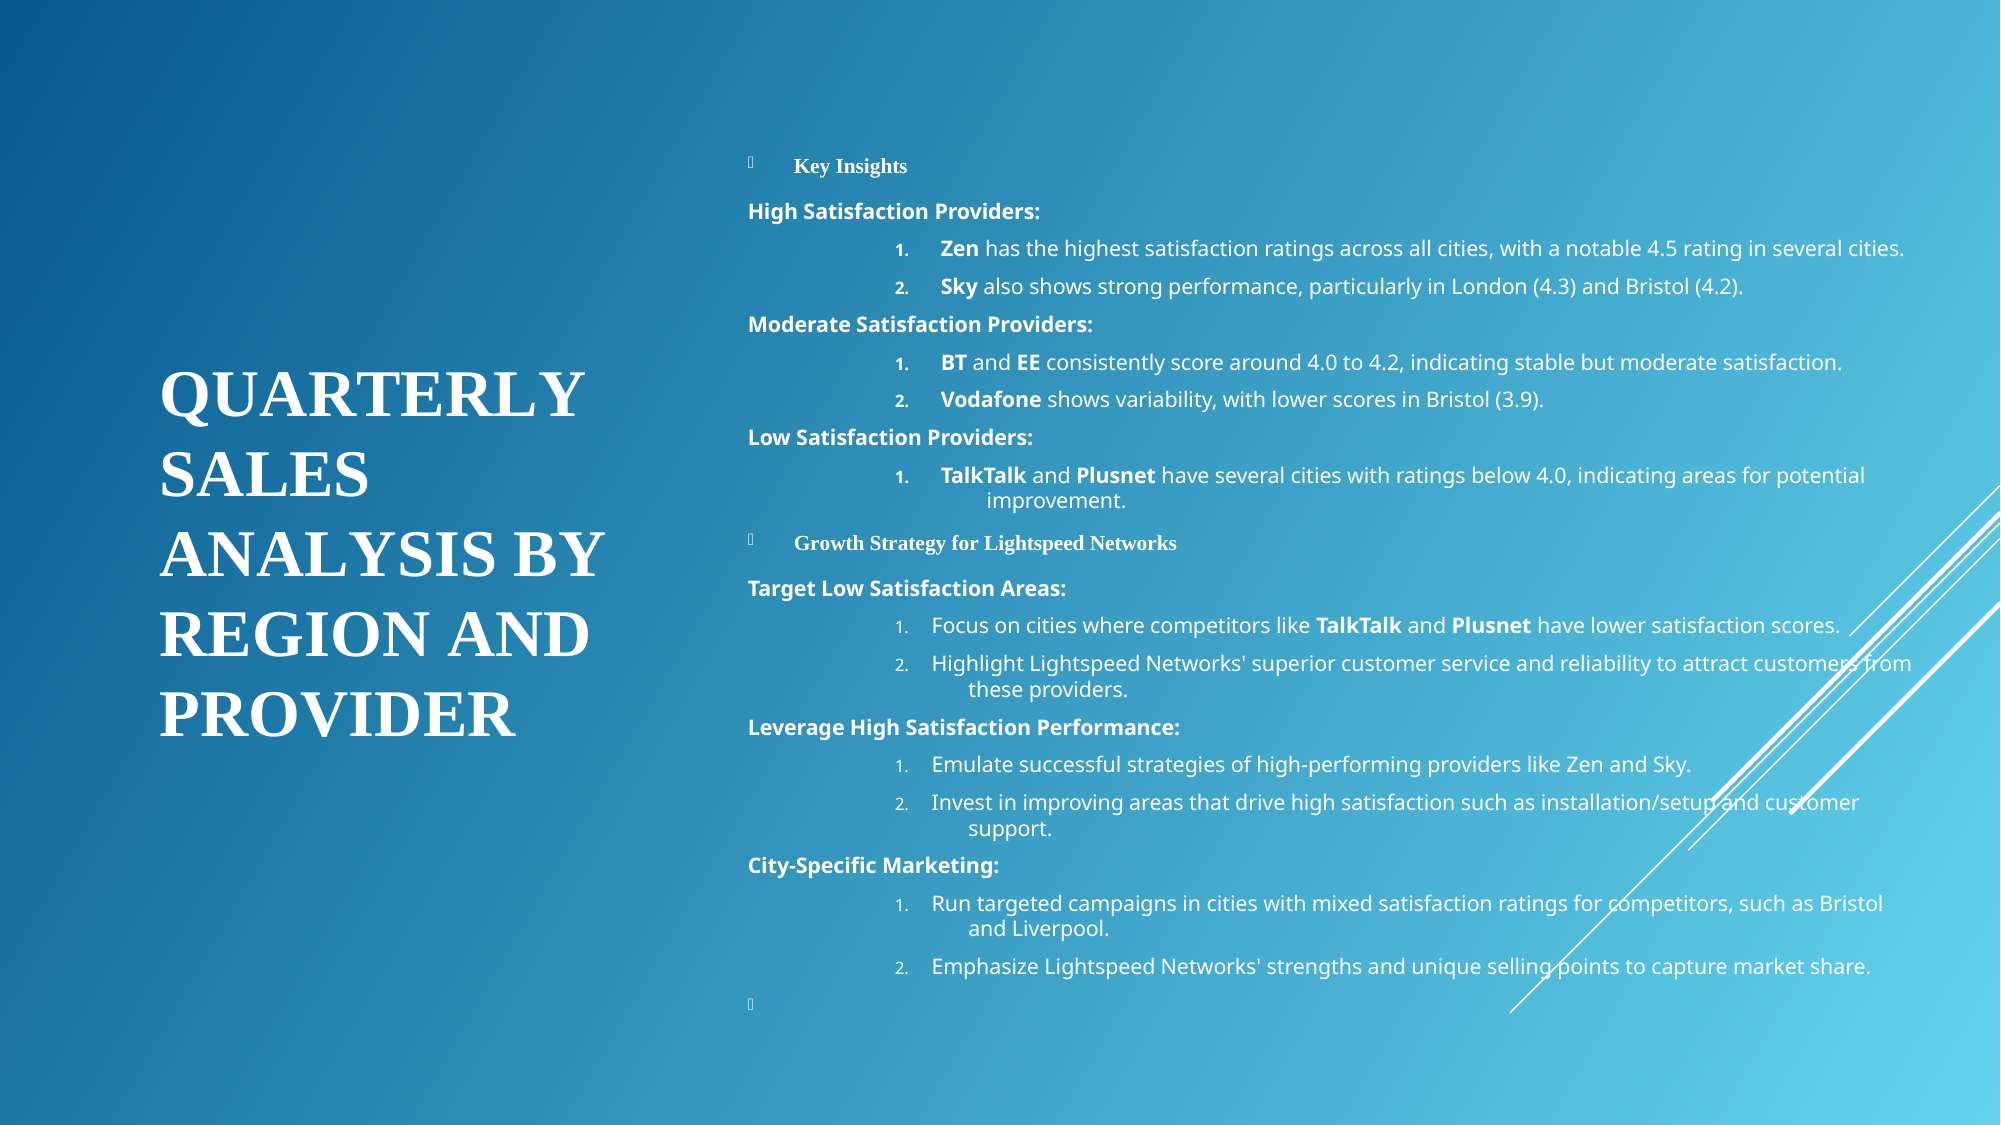

Key Insights
High Satisfaction Providers:
Zen has the highest satisfaction ratings across all cities, with a notable 4.5 rating in several cities.
Sky also shows strong performance, particularly in London (4.3) and Bristol (4.2).
Moderate Satisfaction Providers:
BT and EE consistently score around 4.0 to 4.2, indicating stable but moderate satisfaction.
Vodafone shows variability, with lower scores in Bristol (3.9).
Low Satisfaction Providers:
TalkTalk and Plusnet have several cities with ratings below 4.0, indicating areas for potential improvement.
Growth Strategy for Lightspeed Networks
Target Low Satisfaction Areas:
Focus on cities where competitors like TalkTalk and Plusnet have lower satisfaction scores.
Highlight Lightspeed Networks' superior customer service and reliability to attract customers from these providers.
Leverage High Satisfaction Performance:
Emulate successful strategies of high-performing providers like Zen and Sky.
Invest in improving areas that drive high satisfaction such as installation/setup and customer support.
City-Specific Marketing:
Run targeted campaigns in cities with mixed satisfaction ratings for competitors, such as Bristol and Liverpool.
Emphasize Lightspeed Networks' strengths and unique selling points to capture market share.
# Quarterly Sales Analysis by Region and Provider